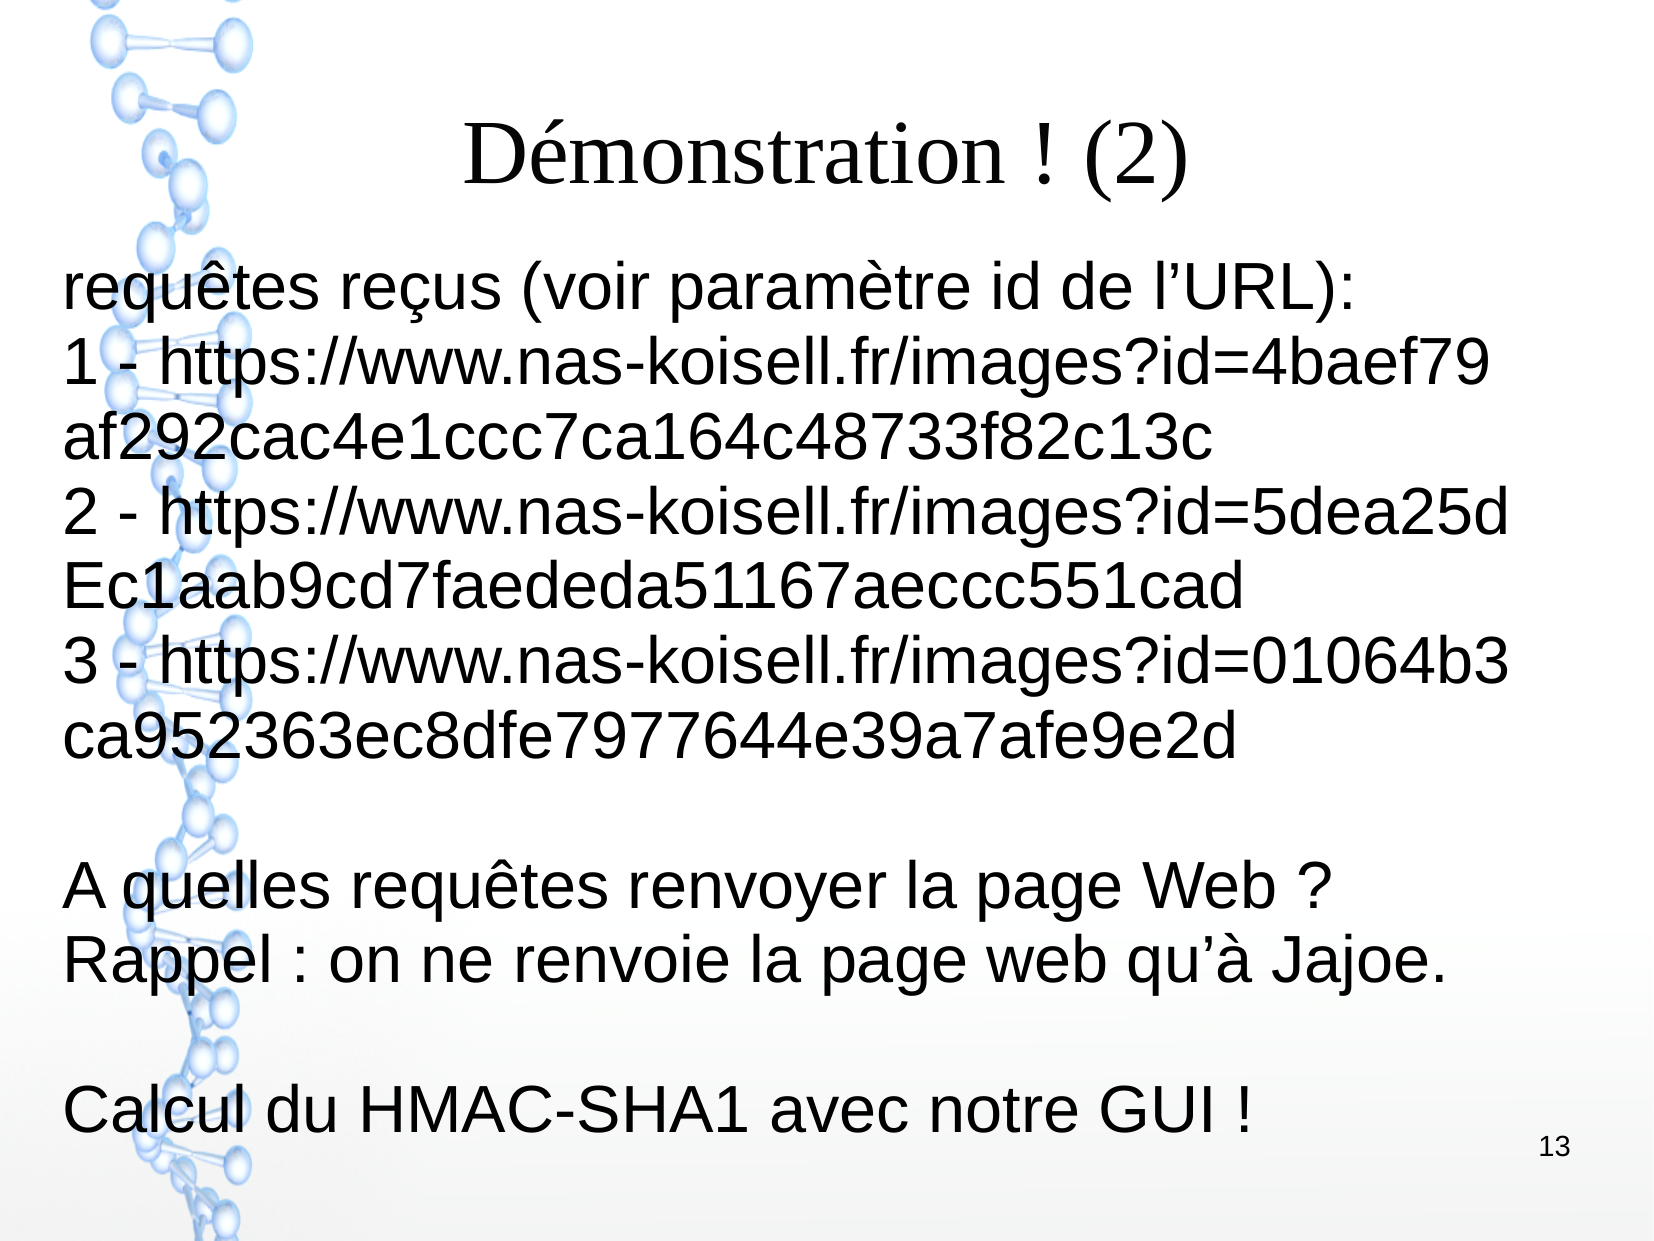

# Démonstration ! (2)
requêtes reçus (voir paramètre id de l’URL):
1 - https://www.nas-koisell.fr/images?id=4baef79
af292cac4e1ccc7ca164c48733f82c13c
2 - https://www.nas-koisell.fr/images?id=5dea25d
Ec1aab9cd7faededa51167aeccc551cad
3 - https://www.nas-koisell.fr/images?id=01064b3
ca952363ec8dfe7977644e39a7afe9e2d
A quelles requêtes renvoyer la page Web ?
Rappel : on ne renvoie la page web qu’à Jajoe.
Calcul du HMAC-SHA1 avec notre GUI !
13